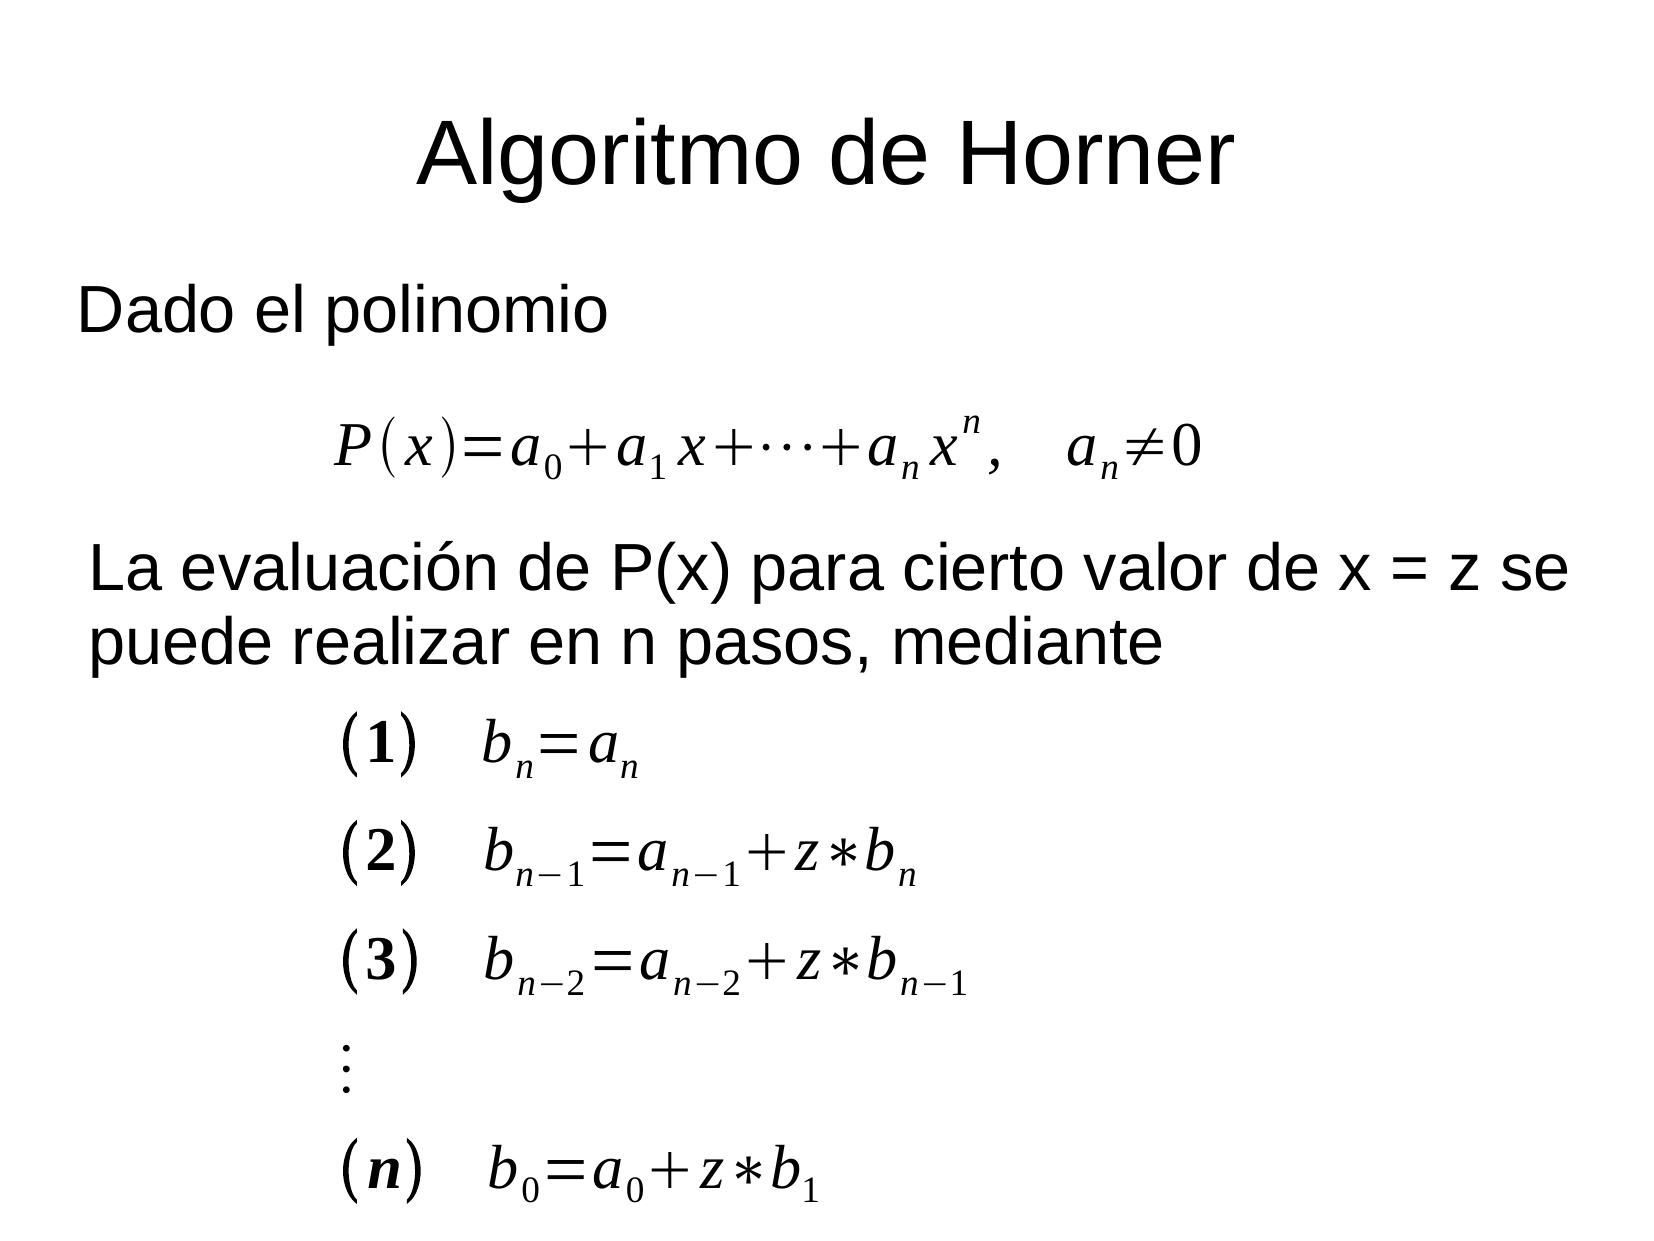

# Algoritmo de Horner
Dado el polinomio
La evaluación de P(x) para cierto valor de x = z se puede realizar en n pasos, mediante